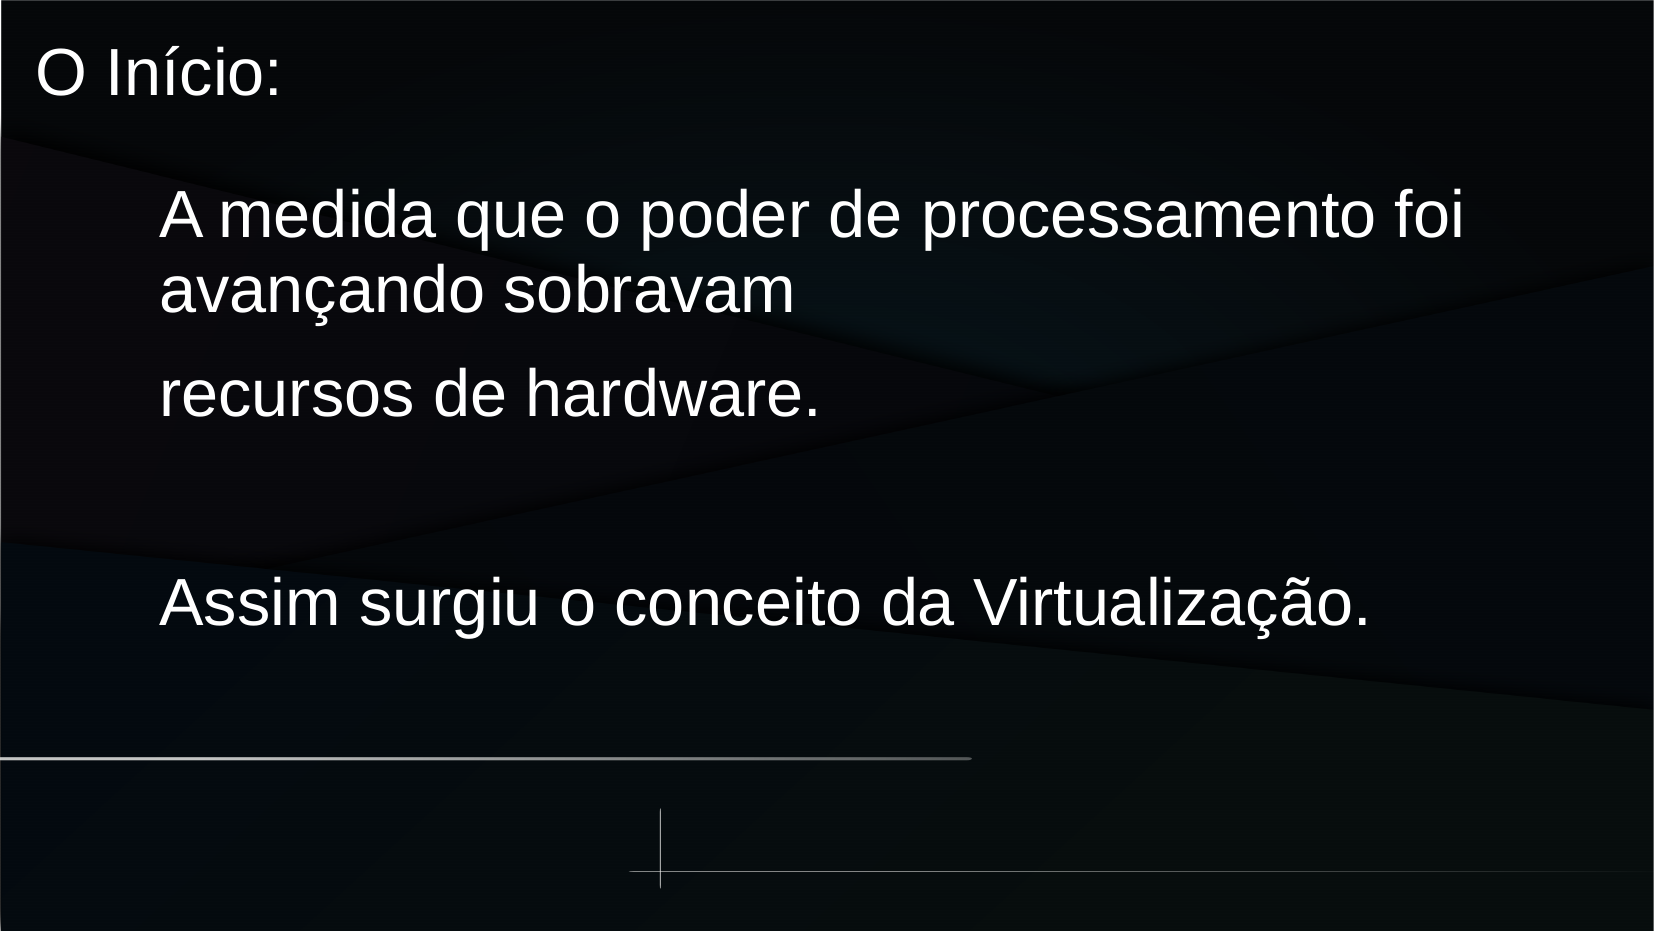

# O Início:
A medida que o poder de processamento foi avançando sobravam
recursos de hardware.
Assim surgiu o conceito da Virtualização.